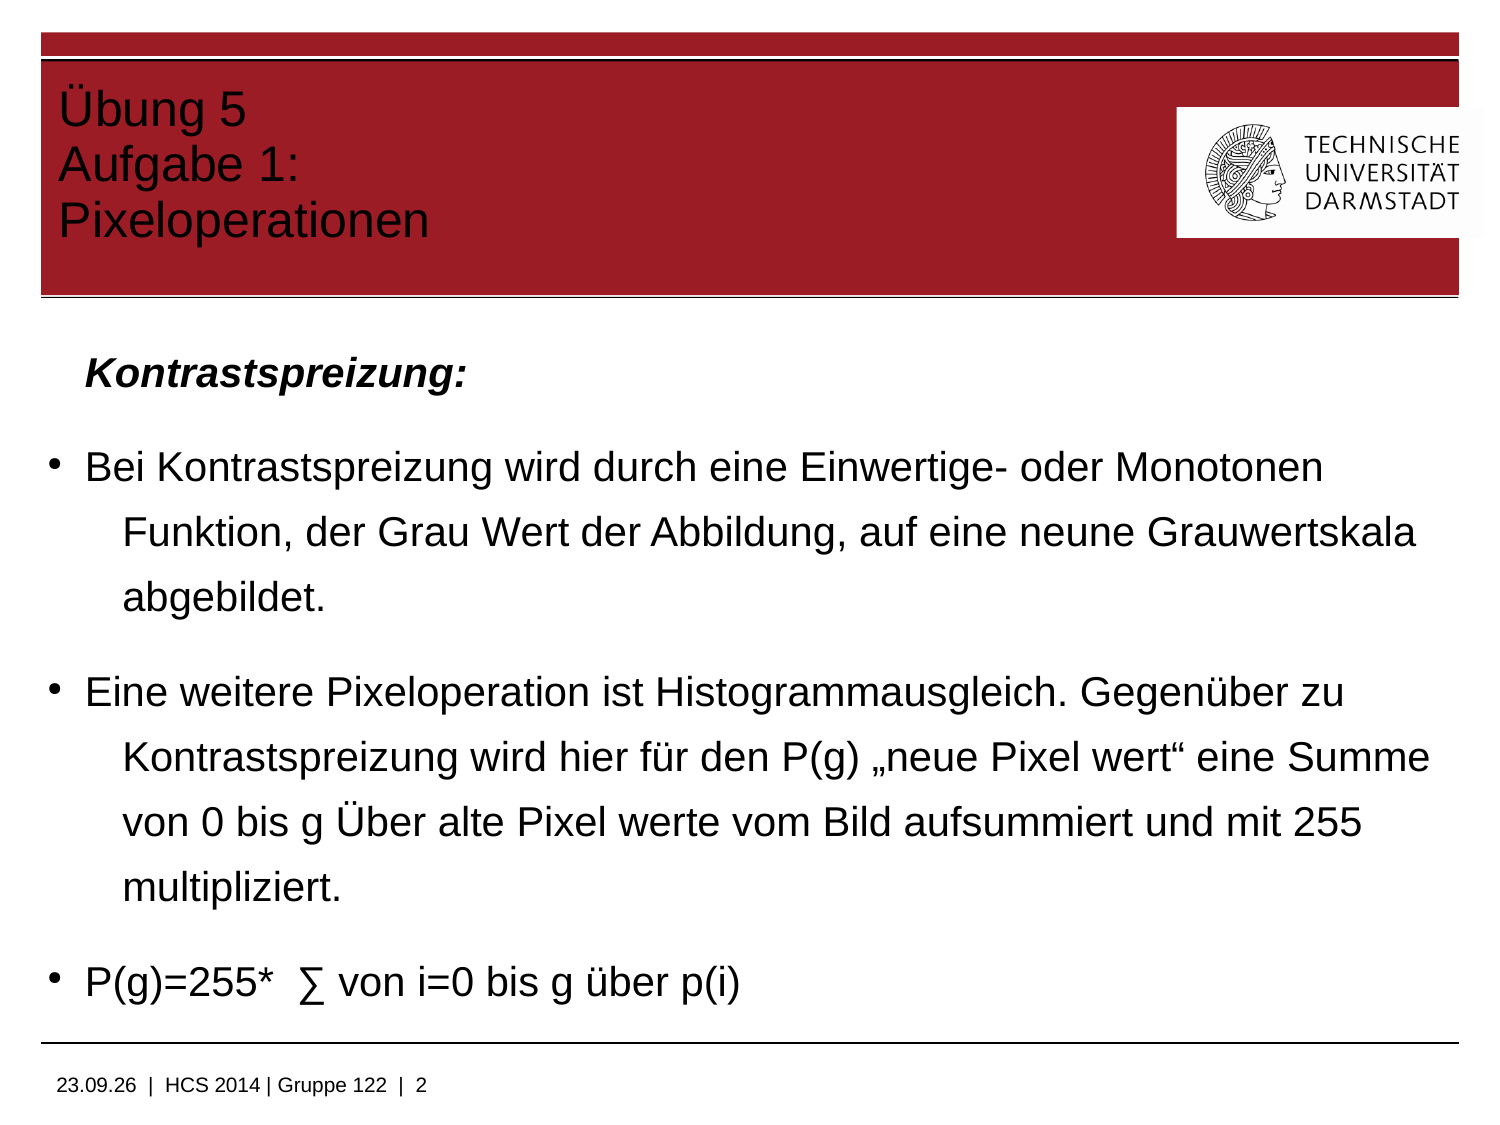

# Übung 5 Aufgabe 1: Pixeloperationen
Kontrastspreizung:
Bei Kontrastspreizung wird durch eine Einwertige- oder Monotonen Funktion, der Grau Wert der Abbildung, auf eine neune Grauwertskala abgebildet.
Eine weitere Pixeloperation ist Histogrammausgleich. Gegenüber zu Kontrastspreizung wird hier für den P(g) „neue Pixel wert“ eine Summe von 0 bis g Über alte Pixel werte vom Bild aufsummiert und mit 255 multipliziert.
P(g)=255* ∑ von i=0 bis g über p(i)